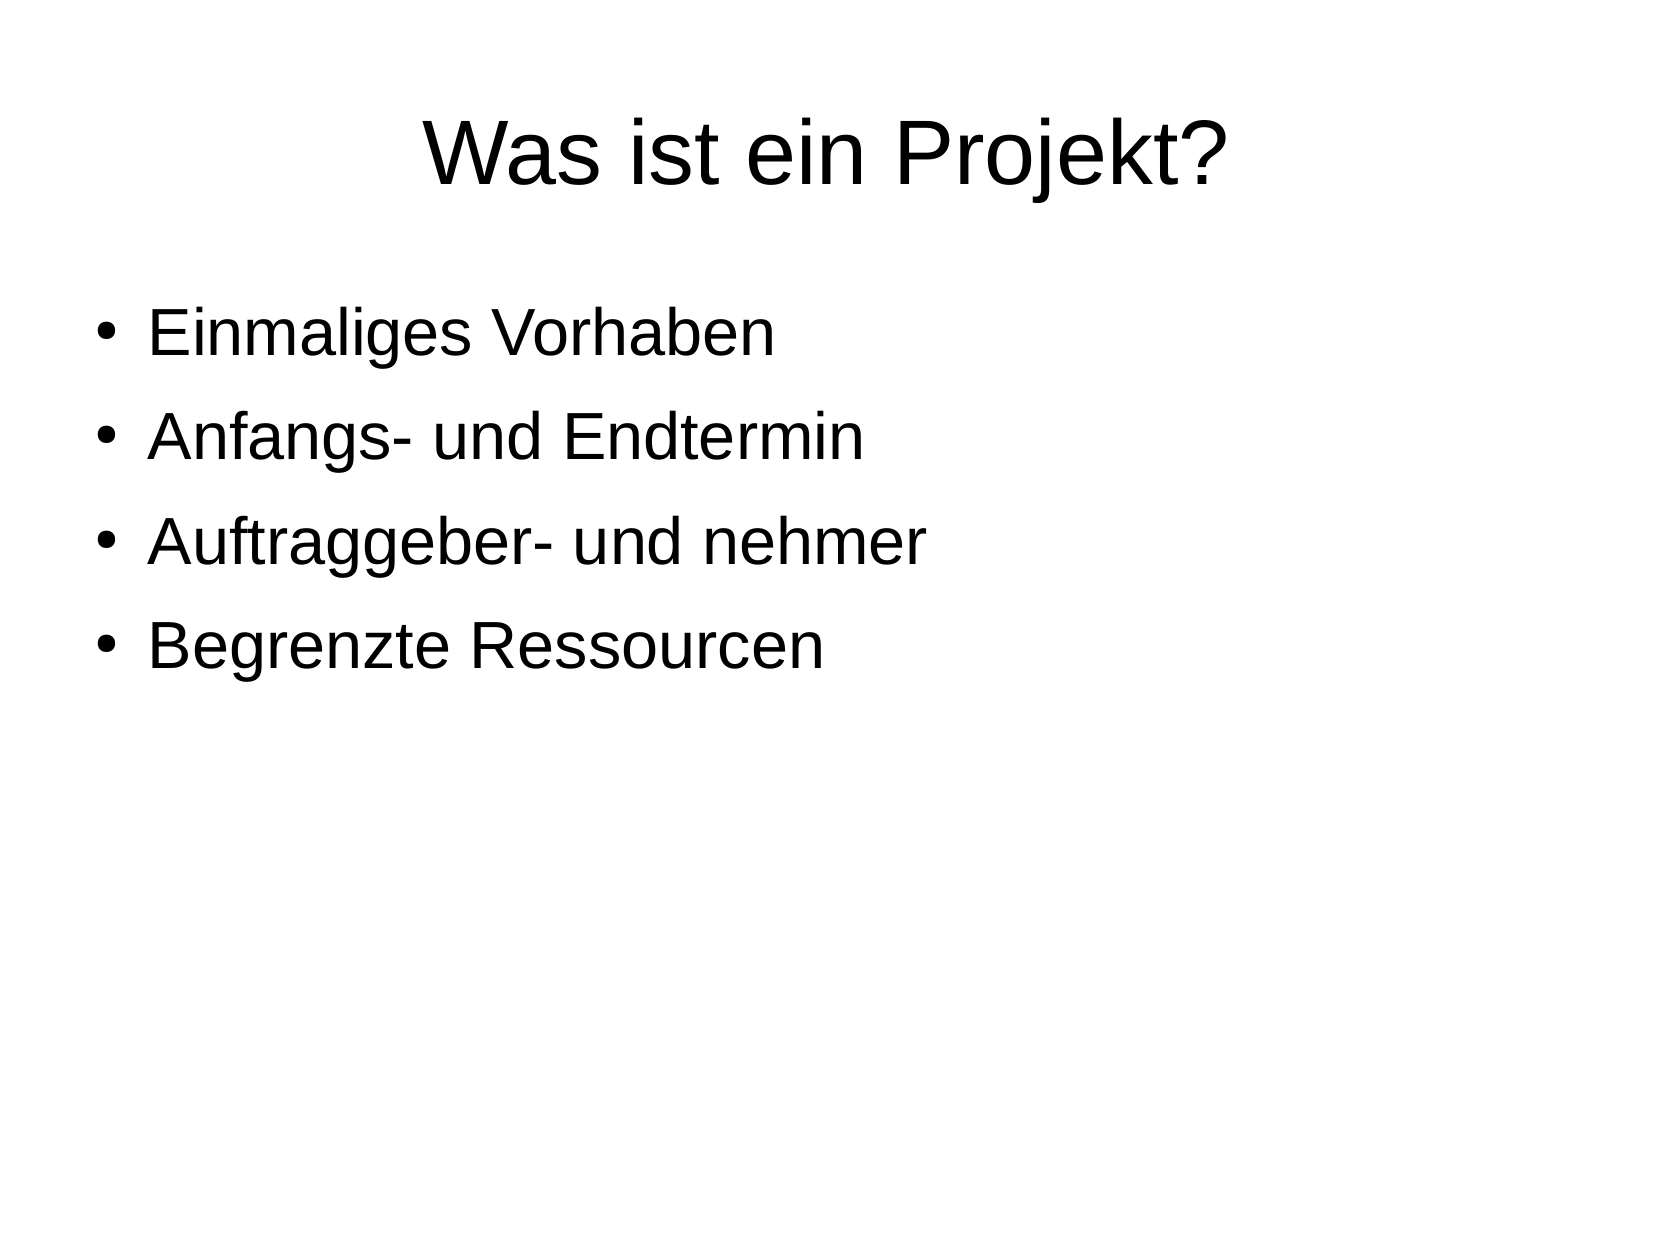

# Was ist ein Projekt?
Einmaliges Vorhaben
Anfangs- und Endtermin
Auftraggeber- und nehmer
Begrenzte Ressourcen